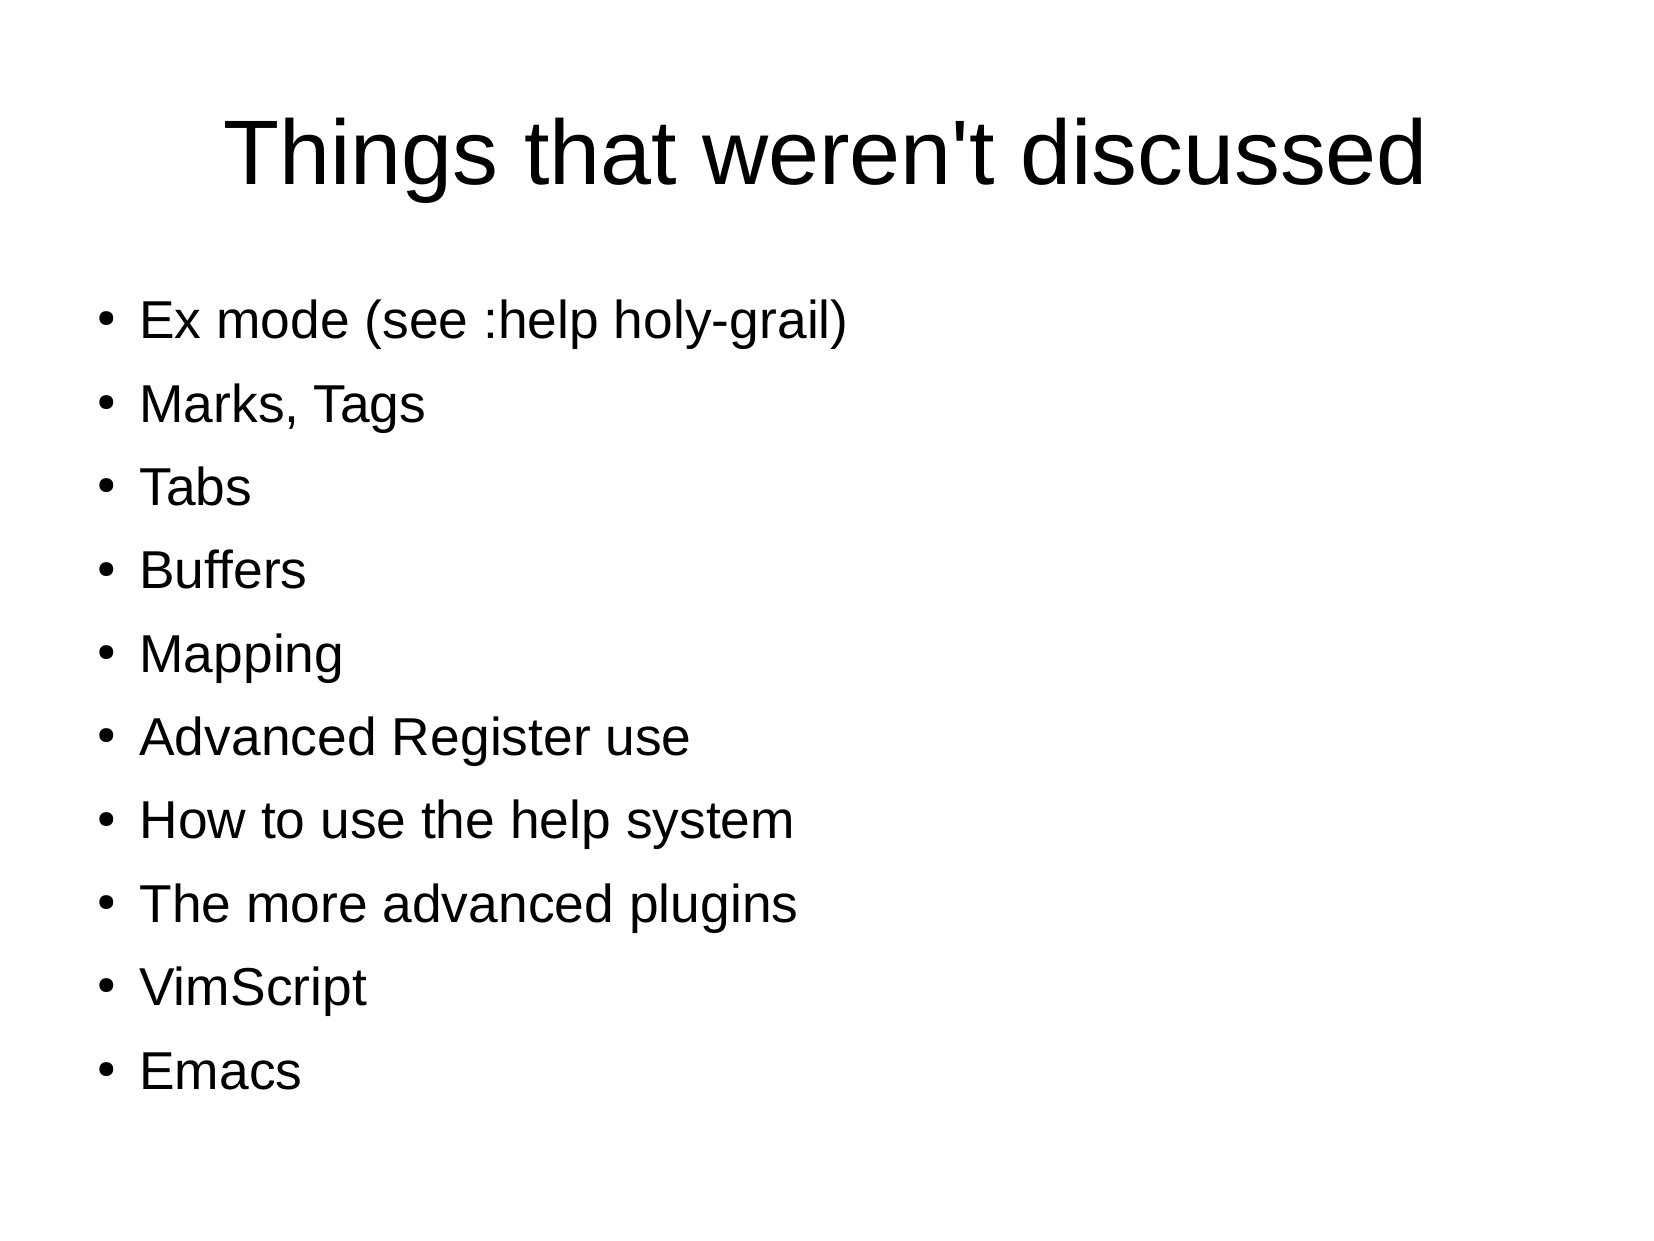

# Things that weren't discussed
Ex mode (see :help holy-grail)
Marks, Tags
Tabs
Buffers
Mapping
Advanced Register use
How to use the help system
The more advanced plugins
VimScript
Emacs